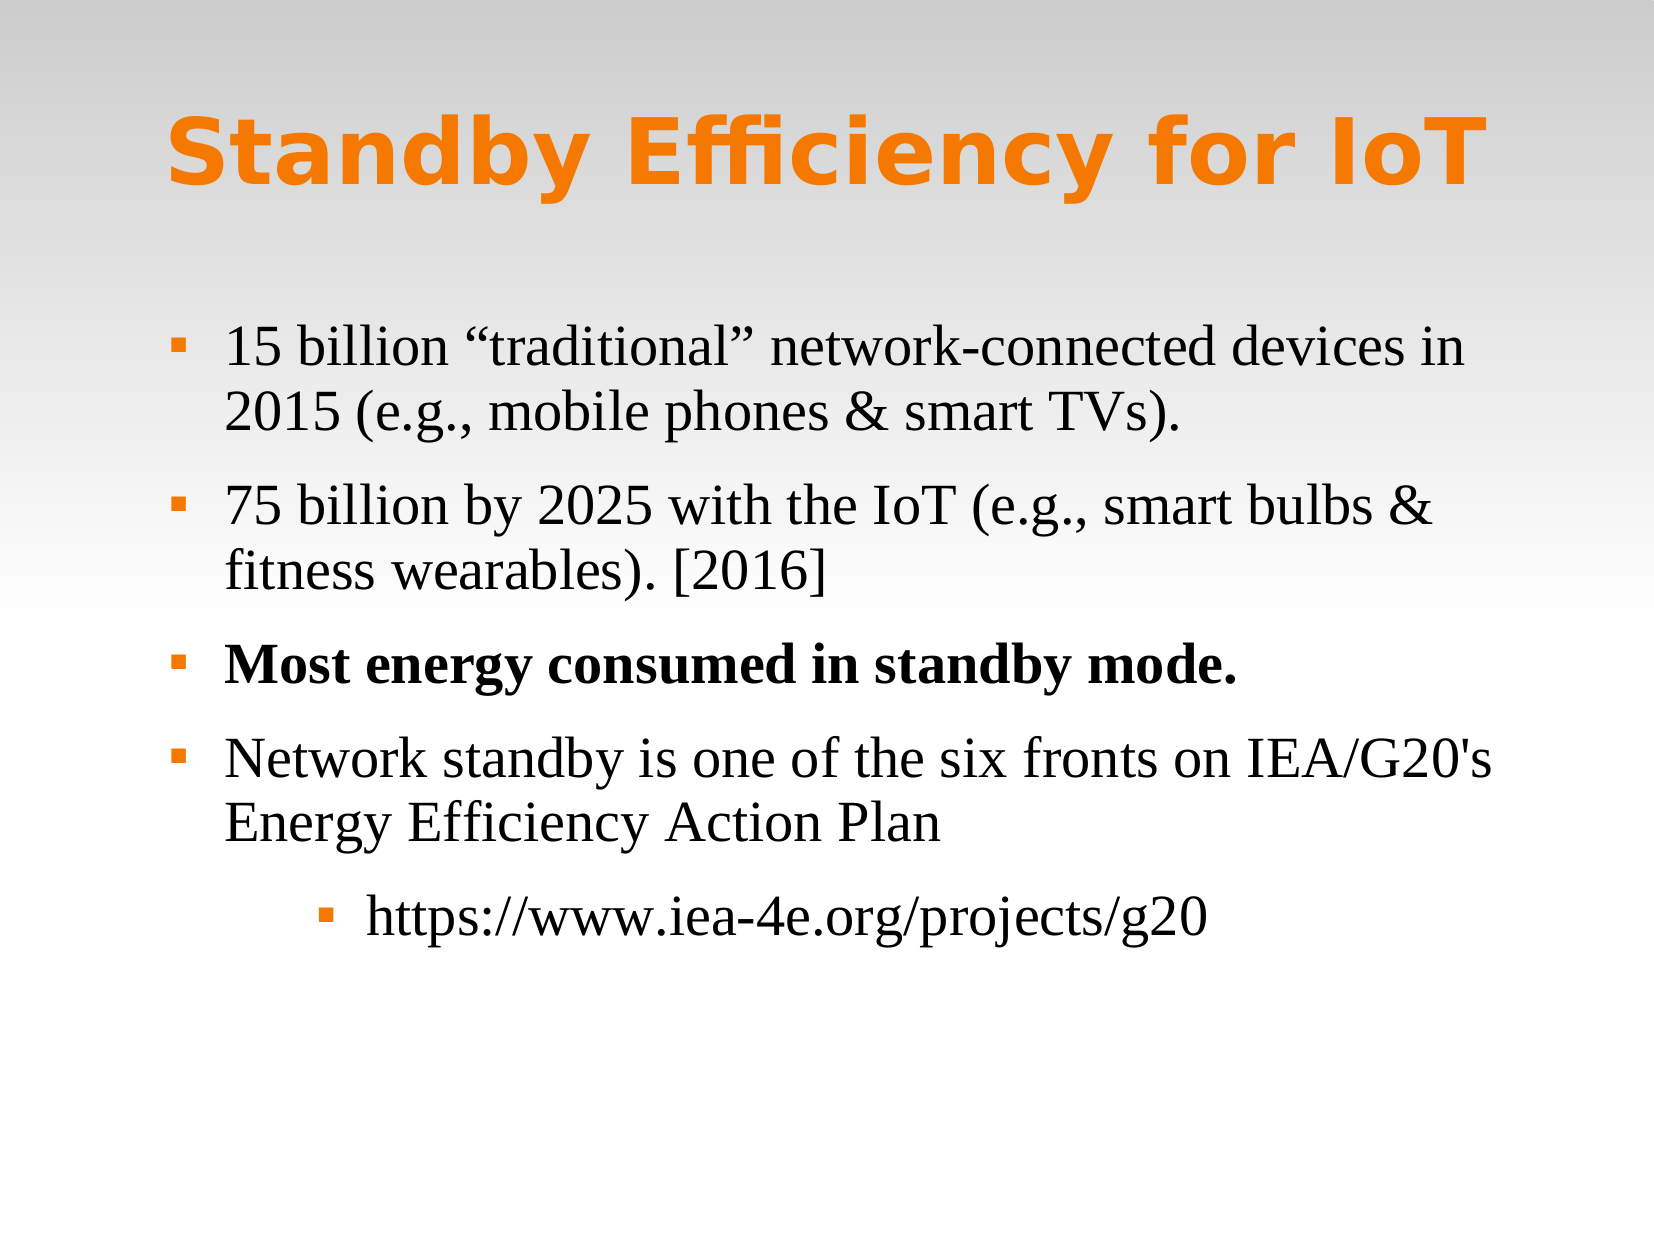

# Standby Efficiency for IoT
15 billion “traditional” network-connected devices in 2015 (e.g., mobile phones & smart TVs).
75 billion by 2025 with the IoT (e.g., smart bulbs & fitness wearables). [2016]
Most energy consumed in standby mode.
Network standby is one of the six fronts on IEA/G20's Energy Efficiency Action Plan
https://www.iea-4e.org/projects/g20